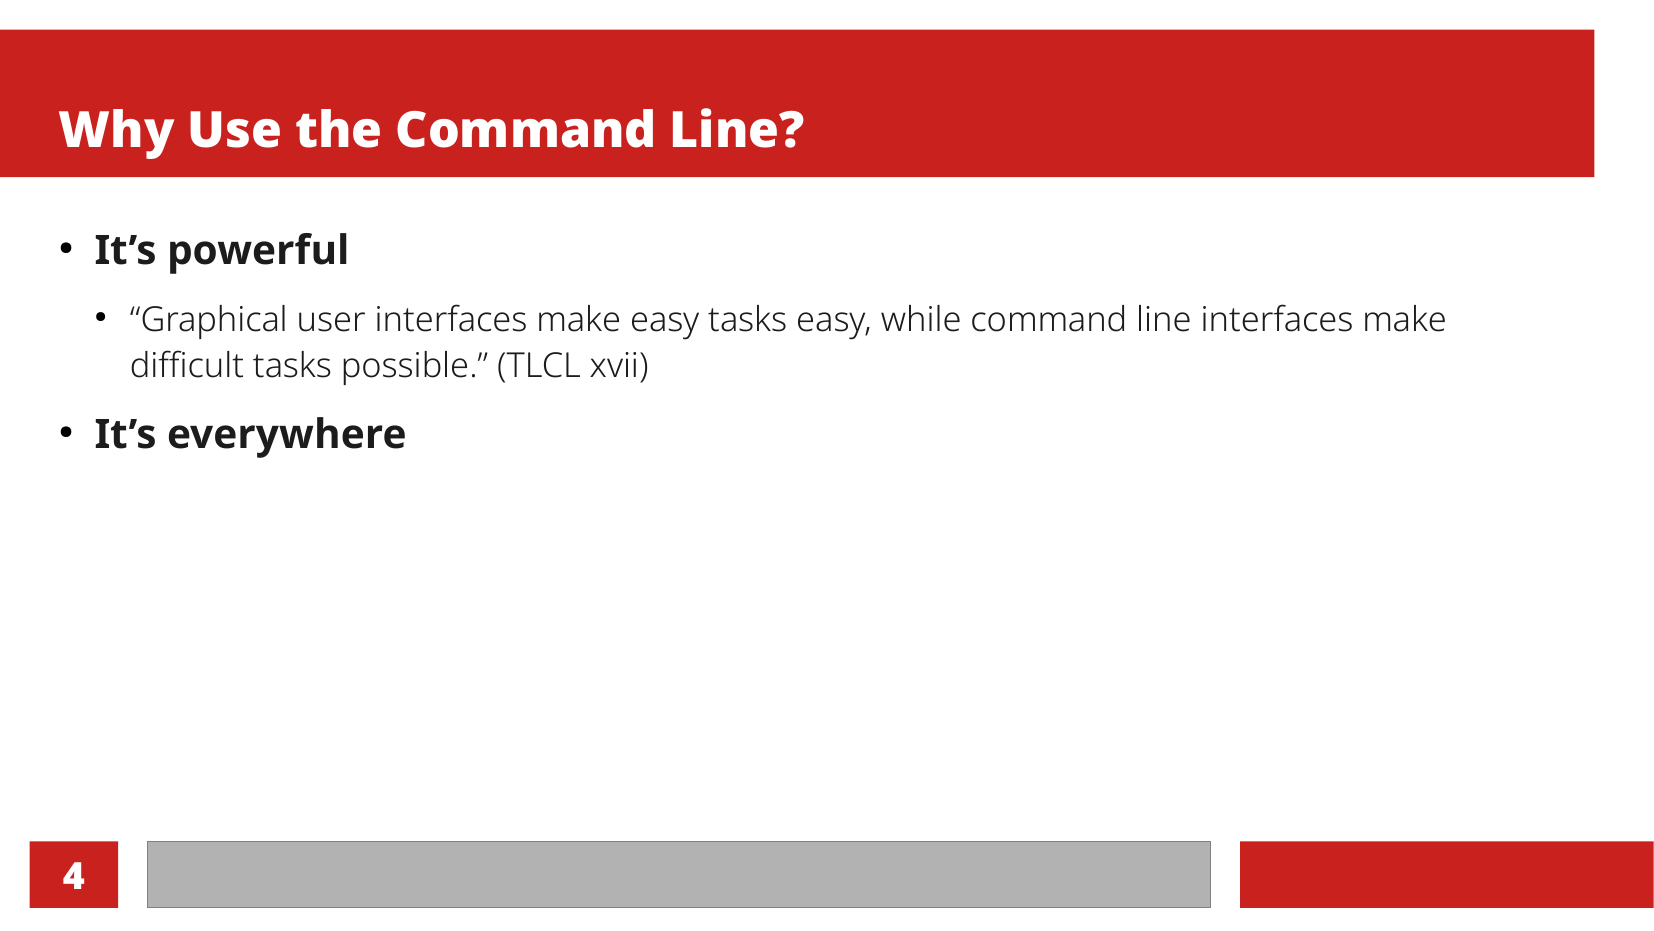

# Why Use the Command Line?
It’s powerful
“Graphical user interfaces make easy tasks easy, while command line interfaces make difficult tasks possible.” (TLCL xvii)
It’s everywhere
4